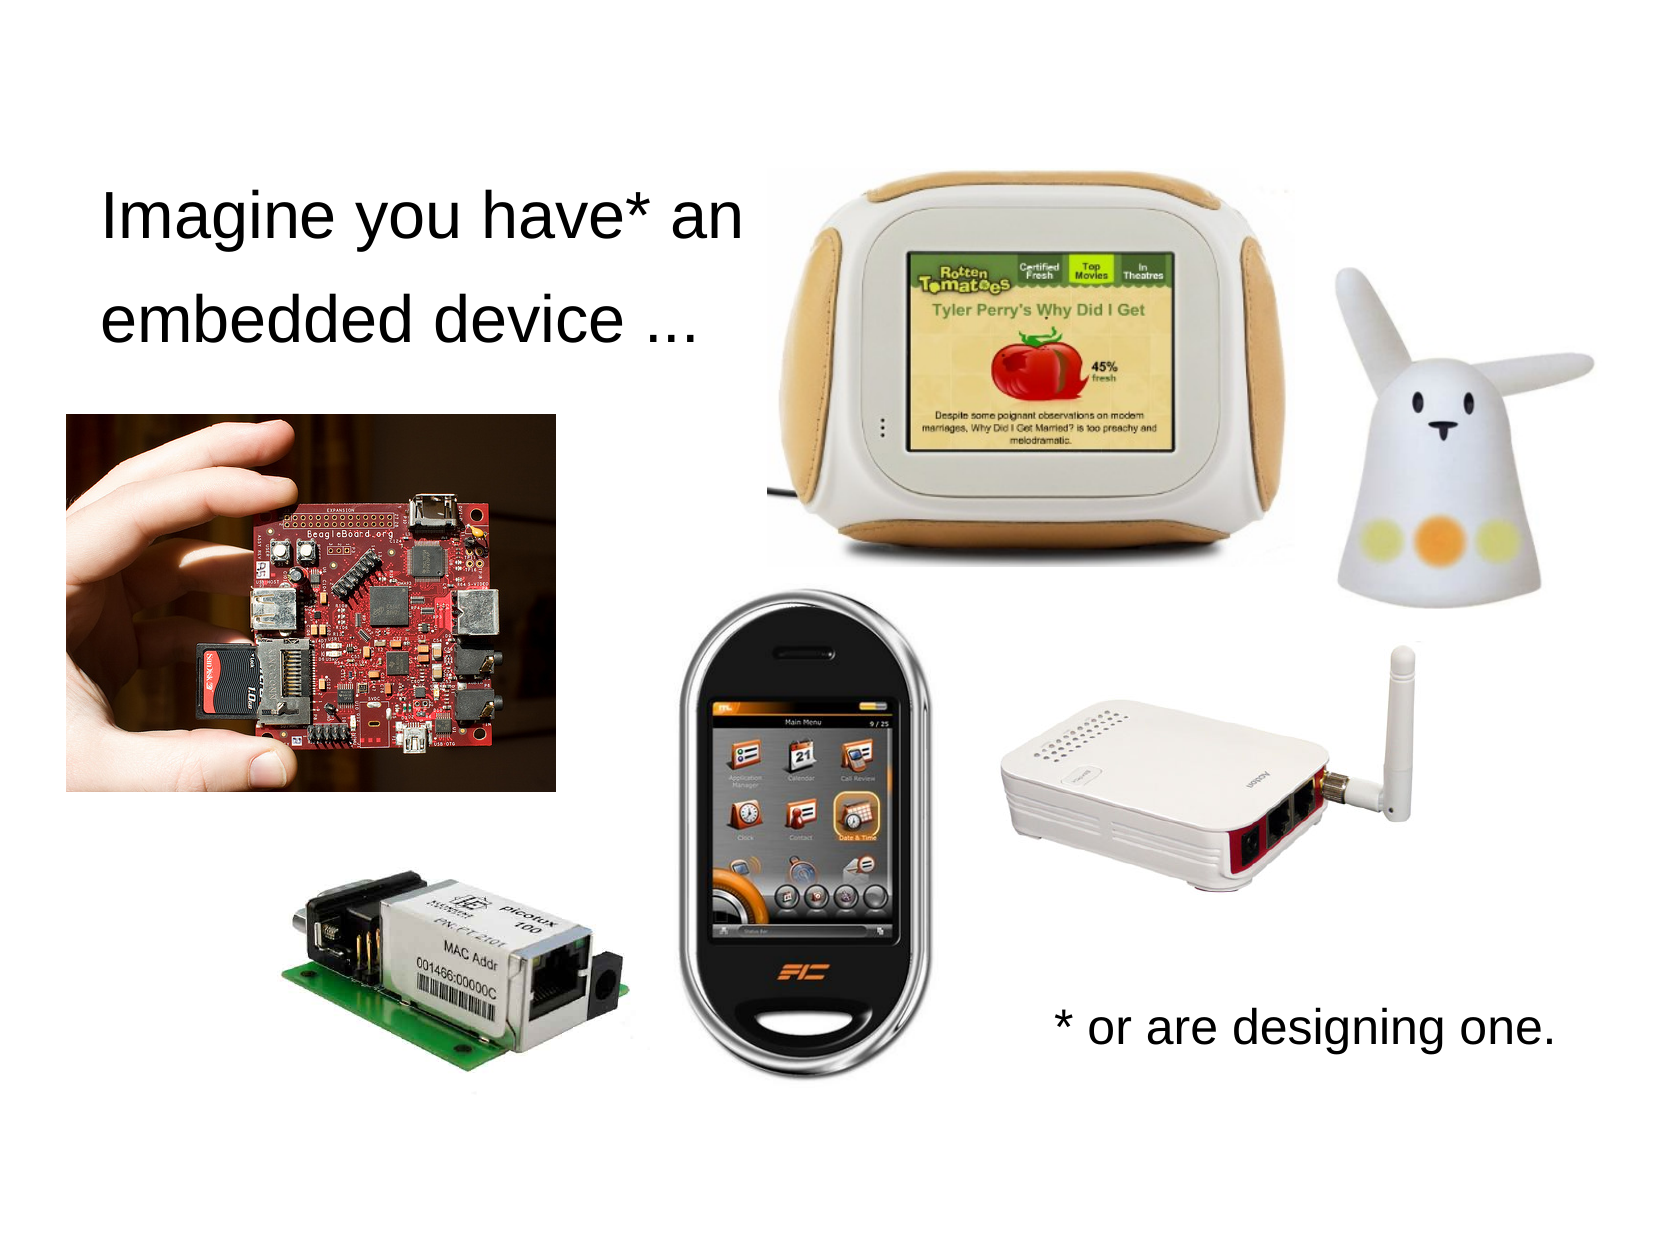

# Imagine you have* an
embedded device ...
* or are designing one.